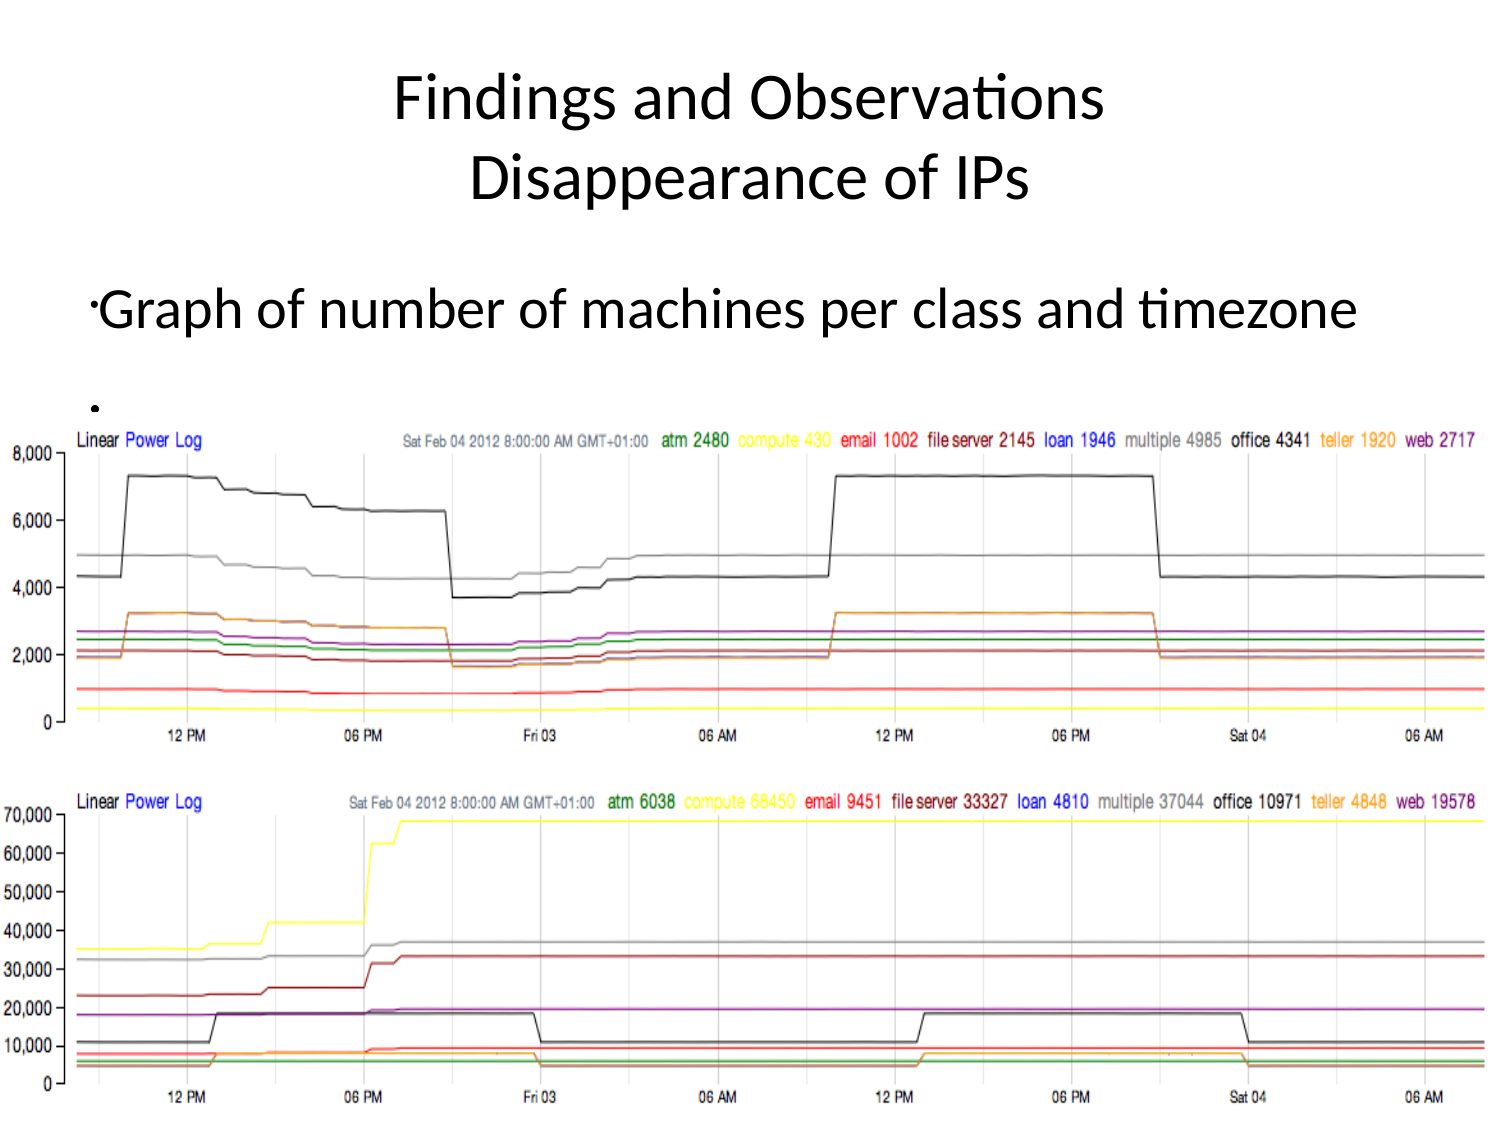

# Findings and Observations Disappearance of IPs
Graph of number of machines per class and timezone